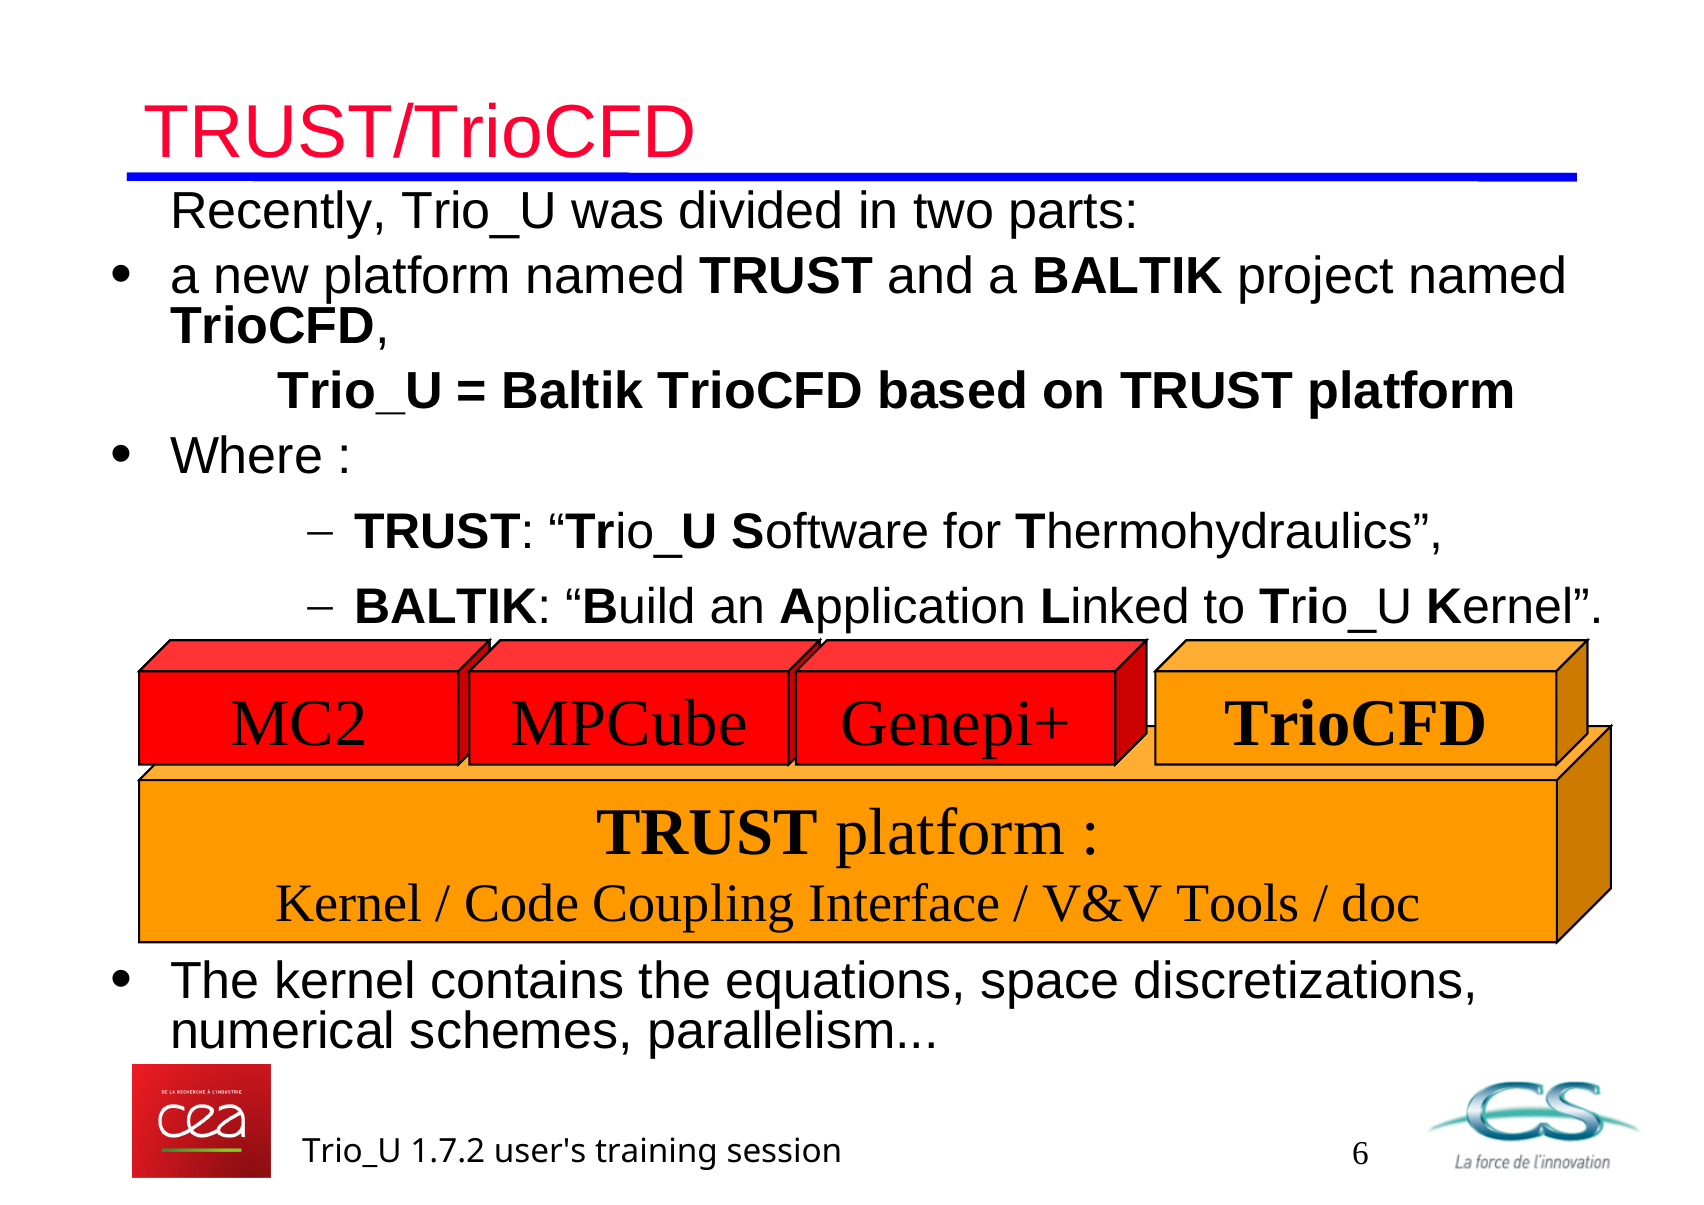

# TRUST/TrioCFD
Recently, Trio_U was divided in two parts:
a new platform named TRUST and a BALTIK project named TrioCFD,
Trio_U = Baltik TrioCFD based on TRUST platform
Where :
TRUST: “Trio_U Software for Thermohydraulics”,
BALTIK: “Build an Application Linked to Trio_U Kernel”.
The kernel contains the equations, space discretizations, numerical schemes, parallelism...
MC2
MPCube
Genepi+
TrioCFD
TRUST platform :
Kernel / Code Coupling Interface / V&V Tools / doc
Trio_U 1.7.2 user's training session
6